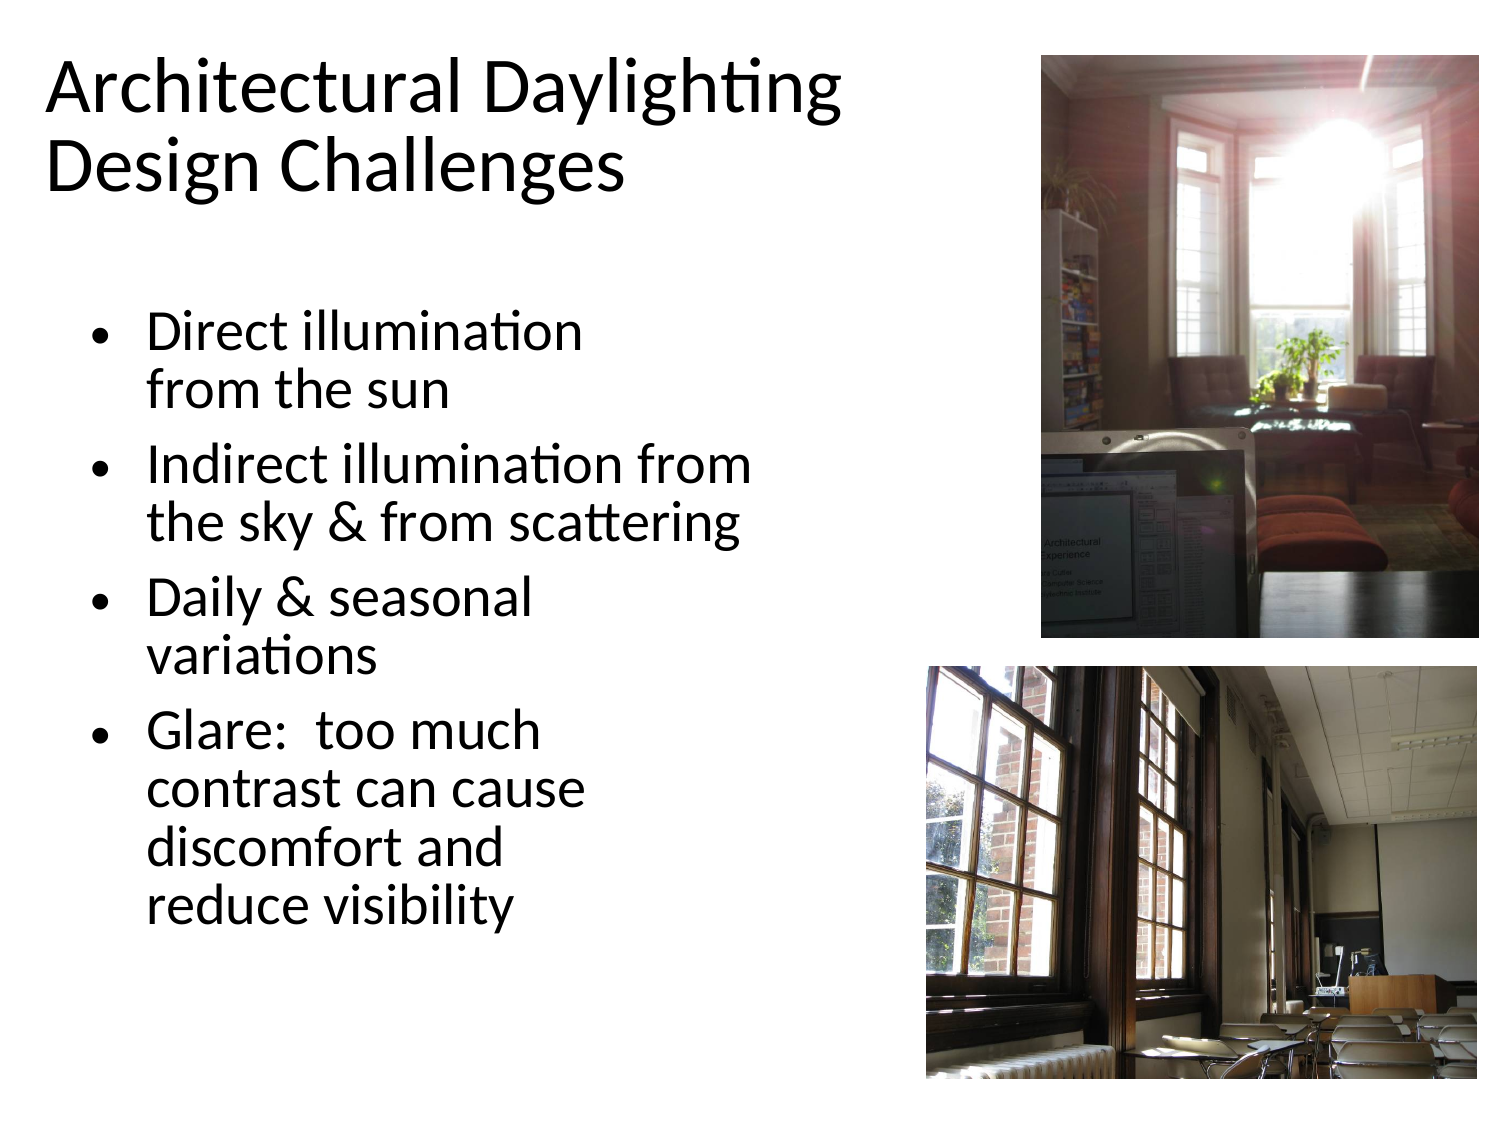

Architectural Daylighting
Design Challenges
# Direct illumination from the sun
Indirect illumination from
the sky & from scattering
Daily & seasonal
variations
Glare: too much
contrast can cause
discomfort and
reduce visibility